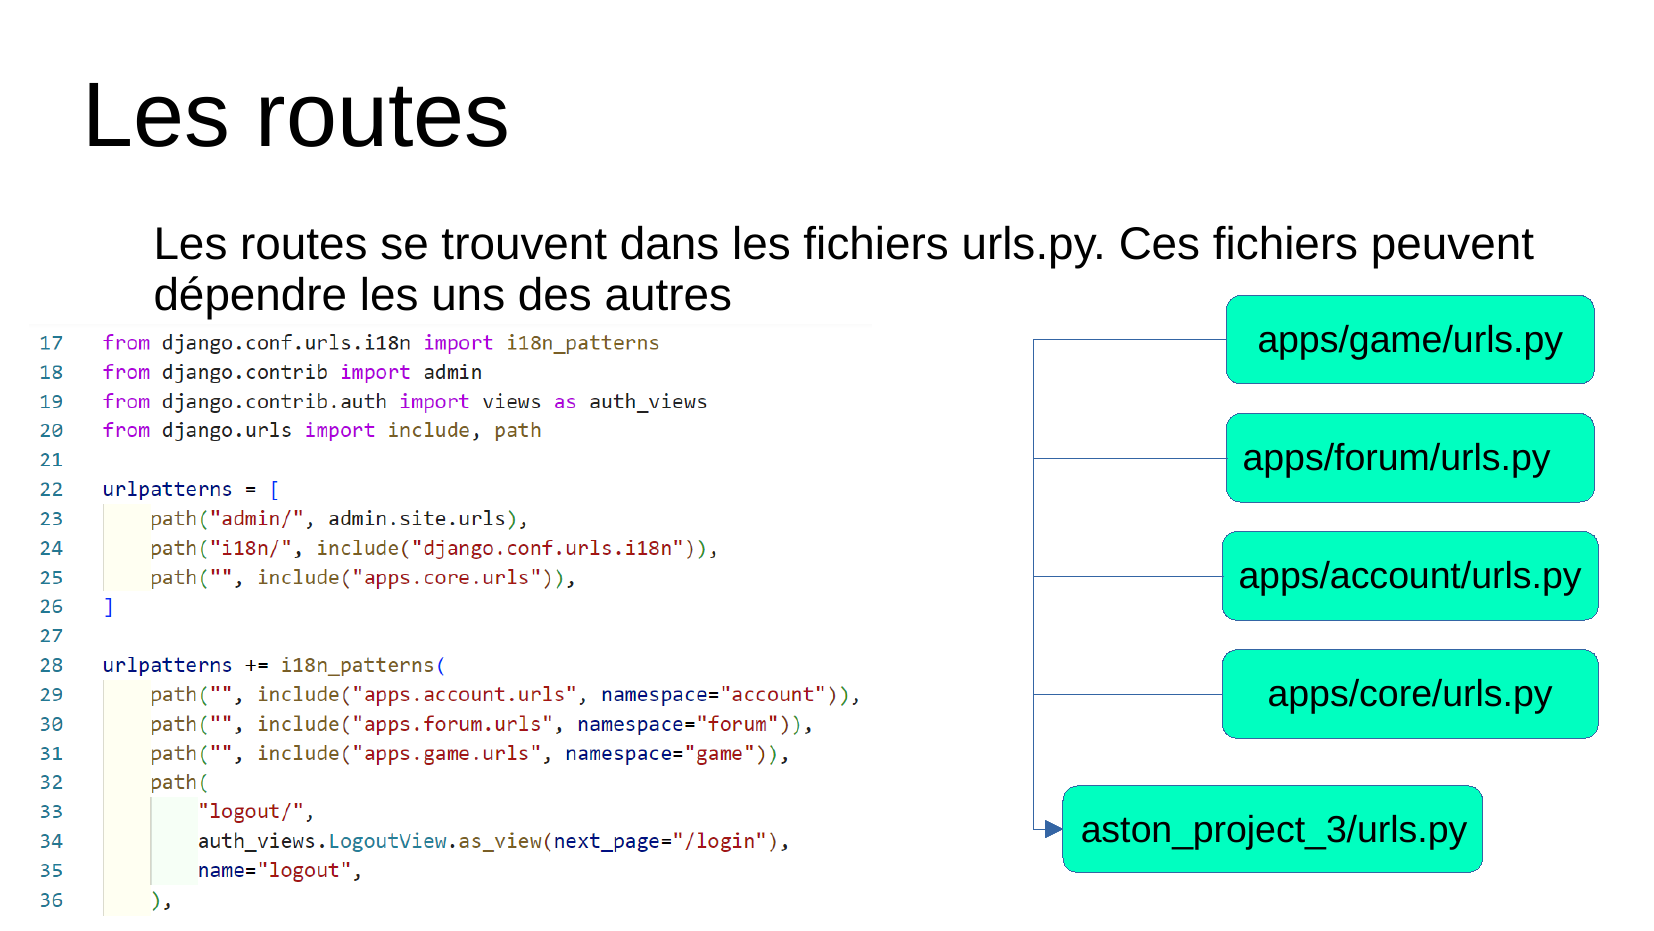

# Les routes
Les routes se trouvent dans les fichiers urls.py. Ces fichiers peuvent dépendre les uns des autres
apps/game/urls.py
apps/forum/urls.py
apps/account/urls.py
apps/core/urls.py
aston_project_3/urls.py